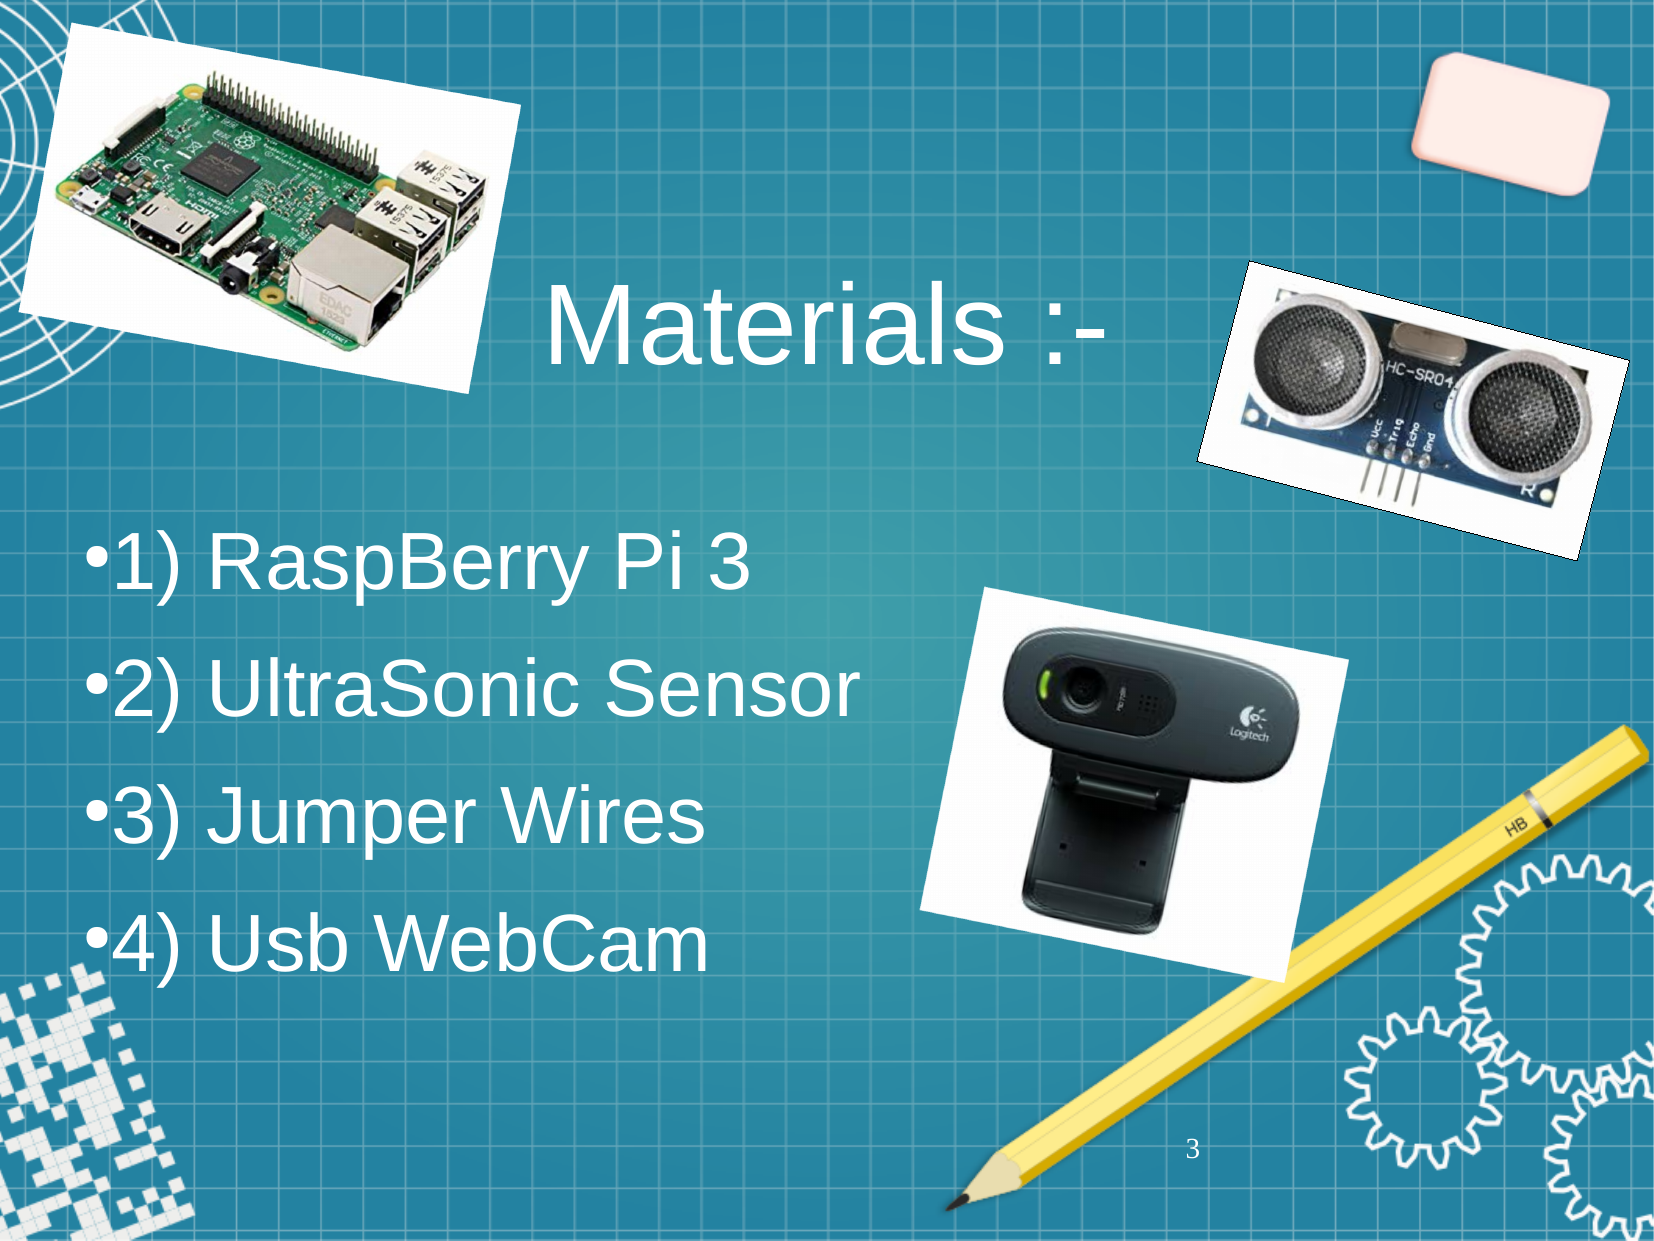

# Materials :-
1) RaspBerry Pi 3
2) UltraSonic Sensor
3) Jumper Wires
4) Usb WebCam